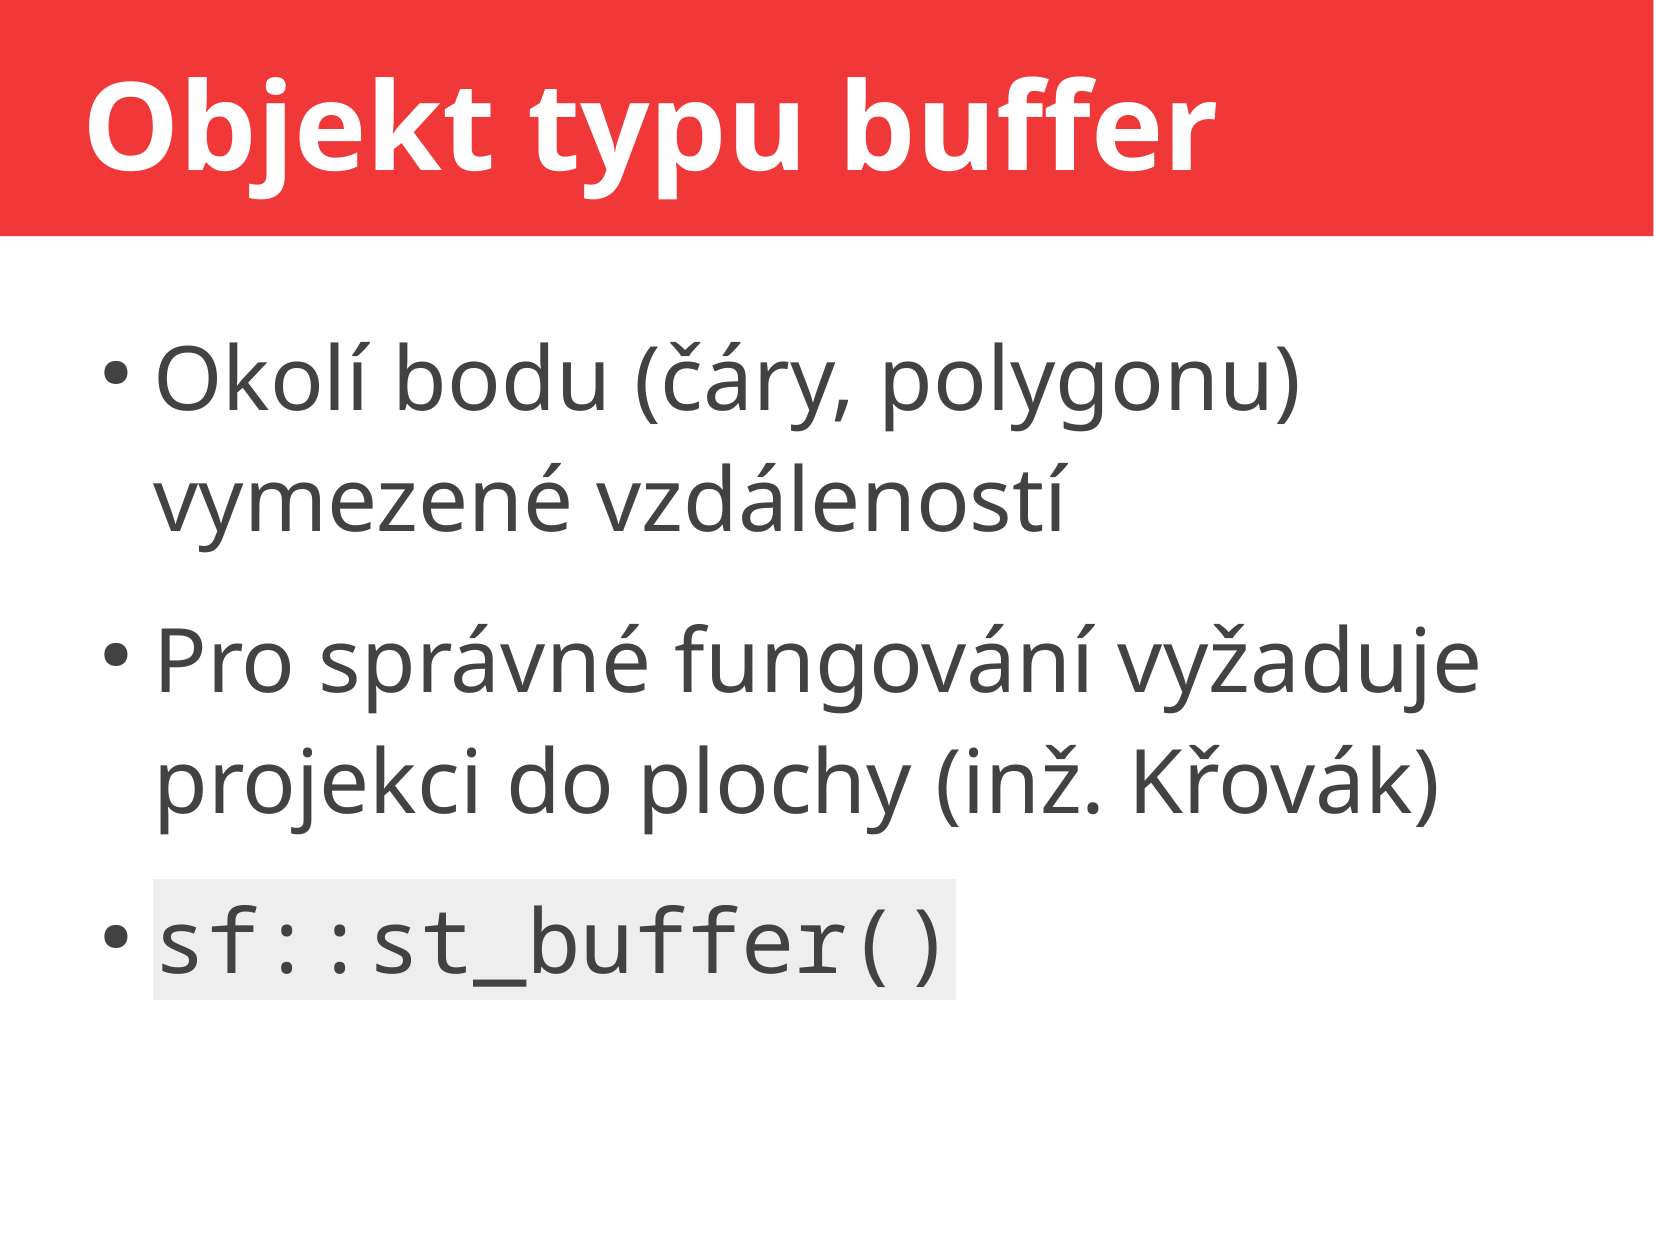

# Objekt typu buffer
Okolí bodu (čáry, polygonu) vymezené vzdáleností
Pro správné fungování vyžaduje projekci do plochy (inž. Křovák)
sf::st_buffer()